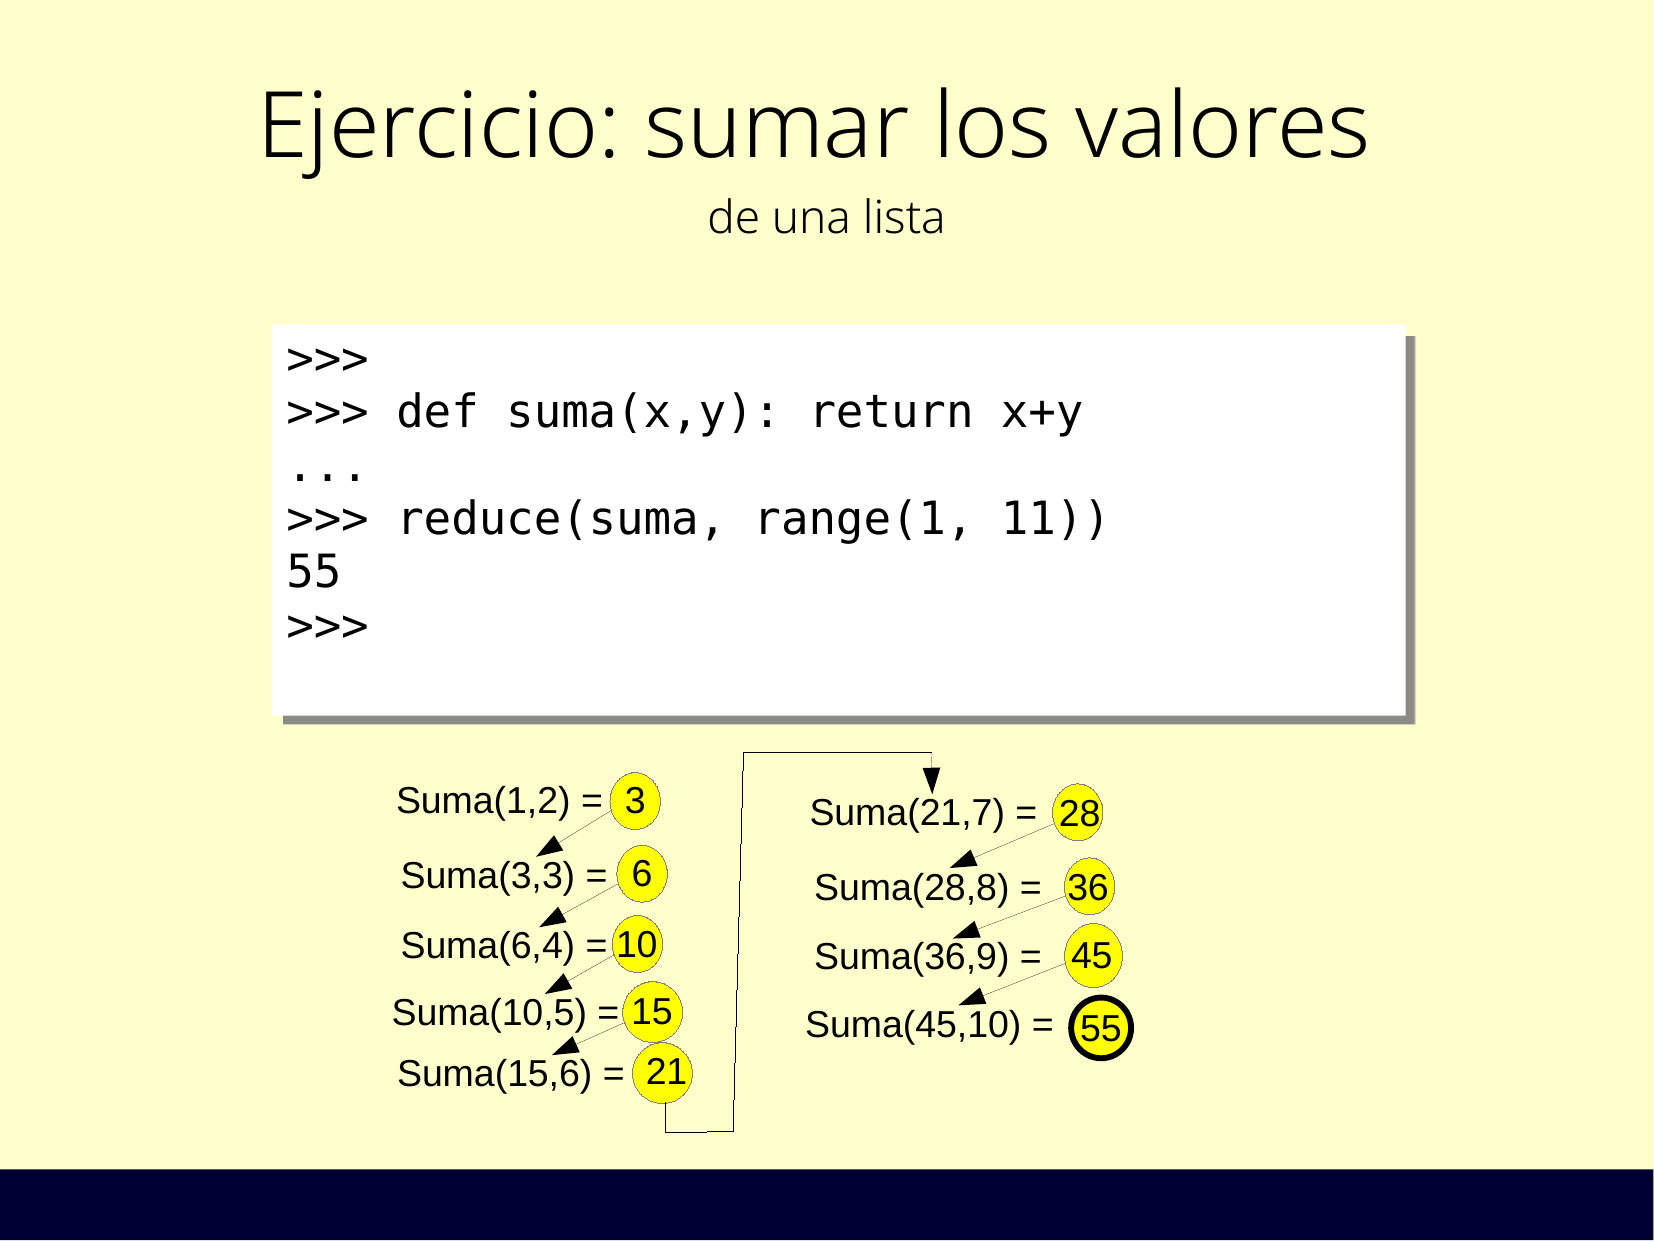

# Ejercicio: sumar los valores de una lista
>>>
>>> def suma(x,y): return x+y
...
>>> reduce(suma, range(1, 11))
55
>>>
Suma(1,2) =
3
Suma(21,7) =
28
6
Suma(3,3) =
Suma(28,8) =
36
10
Suma(6,4) =
45
Suma(36,9) =
15
Suma(10,5) =
Suma(45,10) =
55
21
Suma(15,6) =